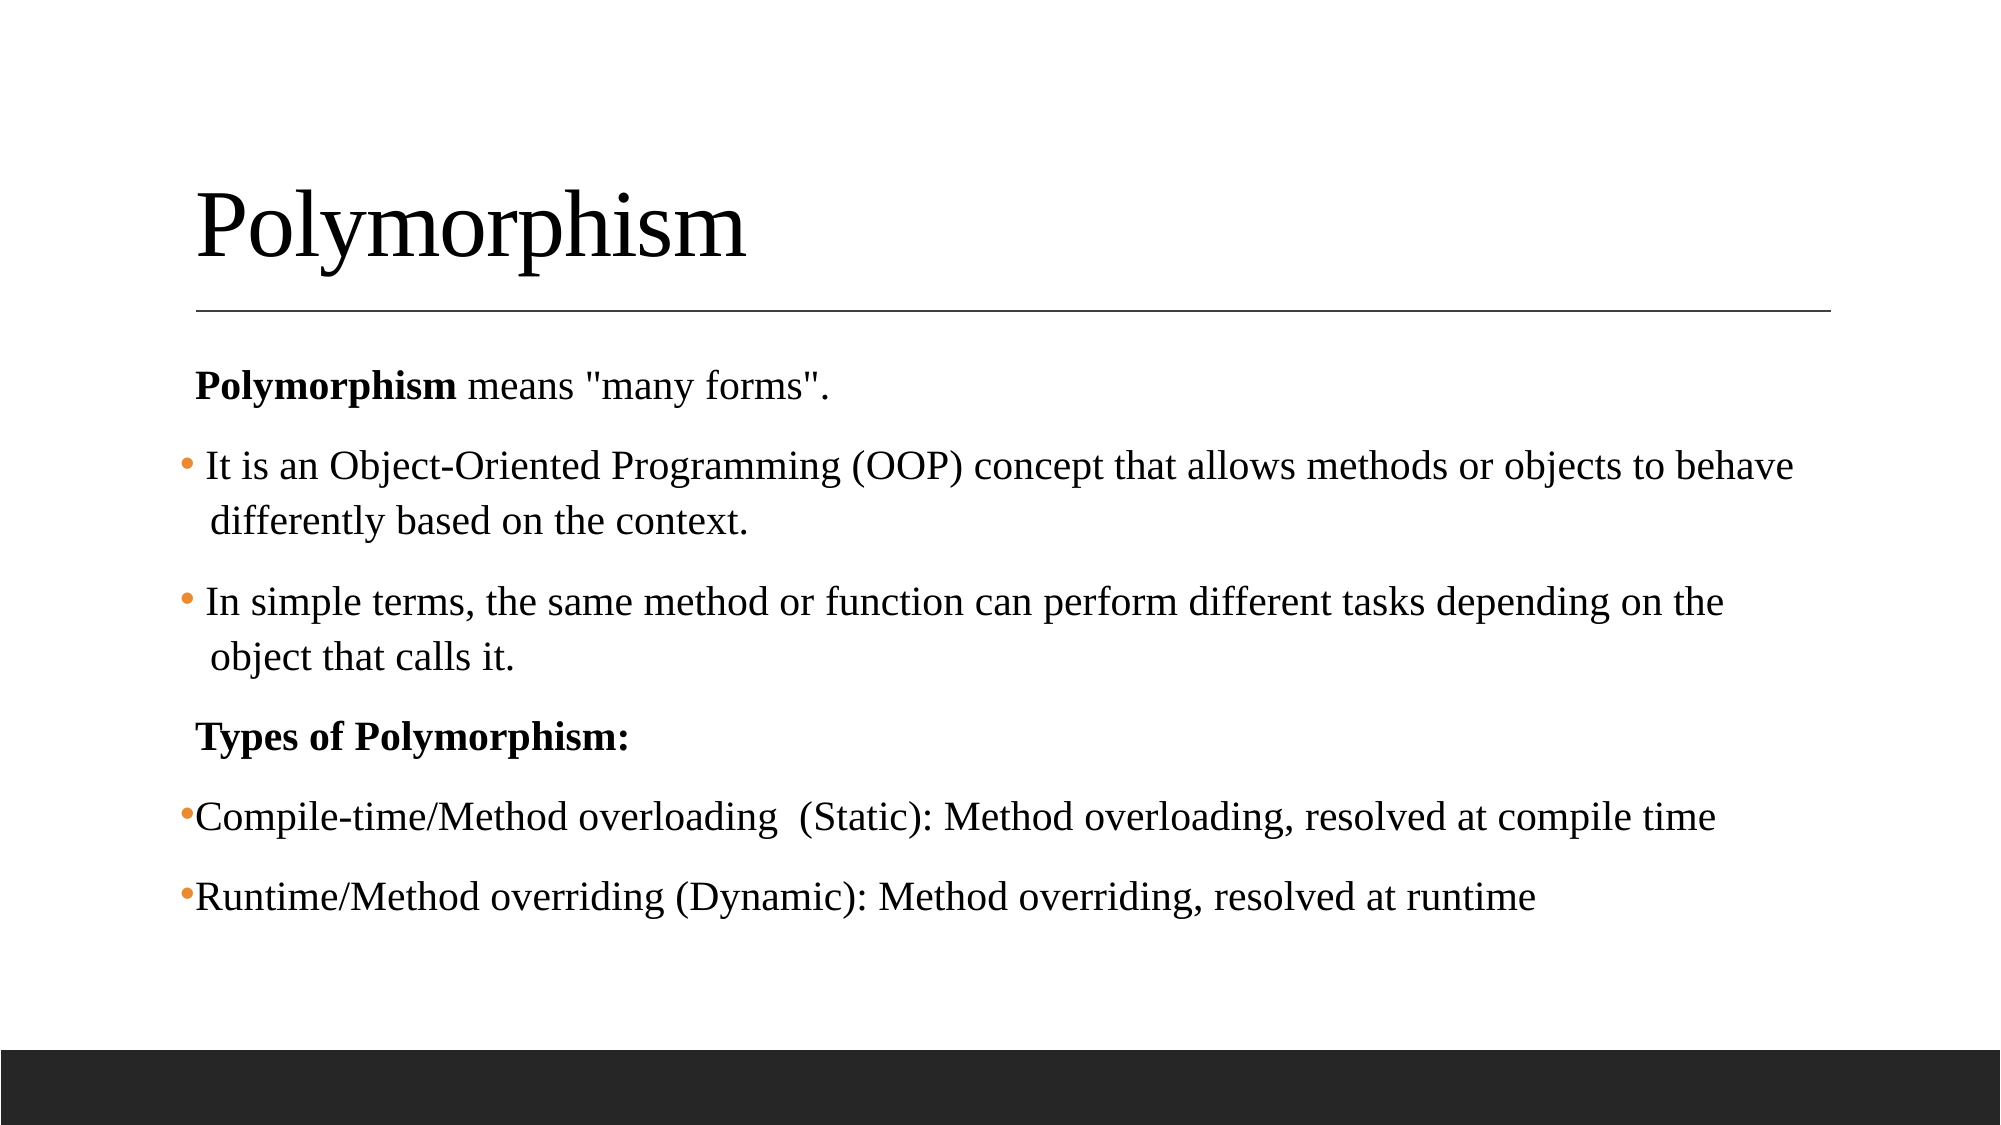

# Polymorphism
Polymorphism means "many forms".
 It is an Object-Oriented Programming (OOP) concept that allows methods or objects to behave differently based on the context.
 In simple terms, the same method or function can perform different tasks depending on the object that calls it.
Types of Polymorphism:
Compile-time/Method overloading (Static): Method overloading, resolved at compile time
Runtime/Method overriding (Dynamic): Method overriding, resolved at runtime